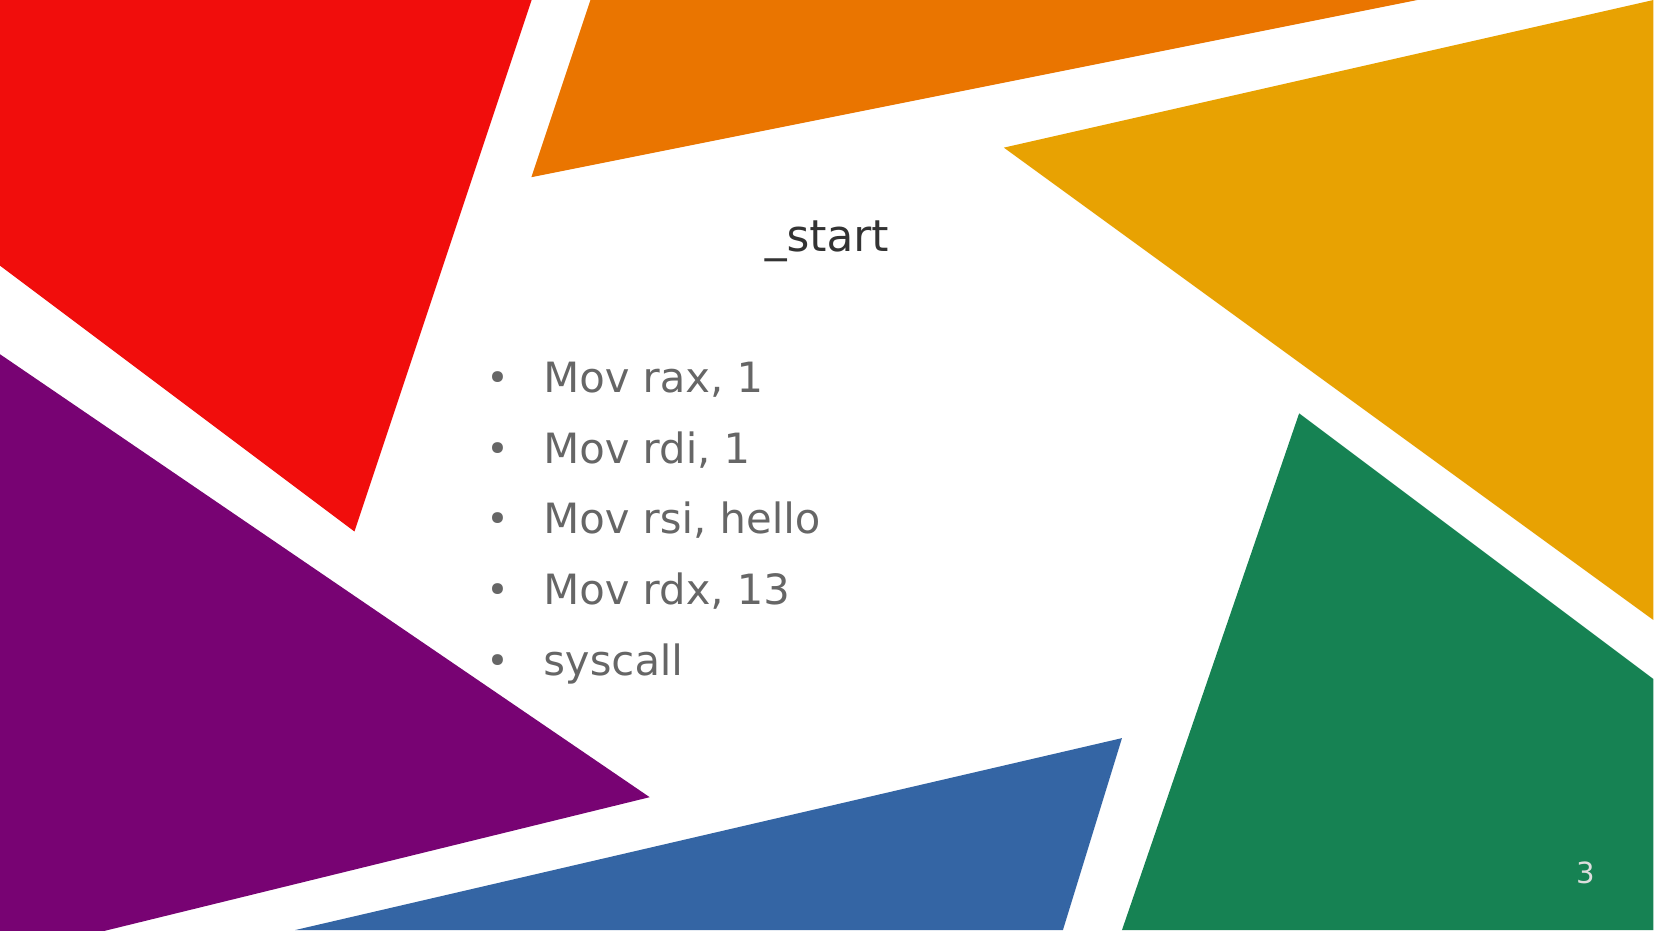

# _start
Mov rax, 1
Mov rdi, 1
Mov rsi, hello
Mov rdx, 13
syscall
3